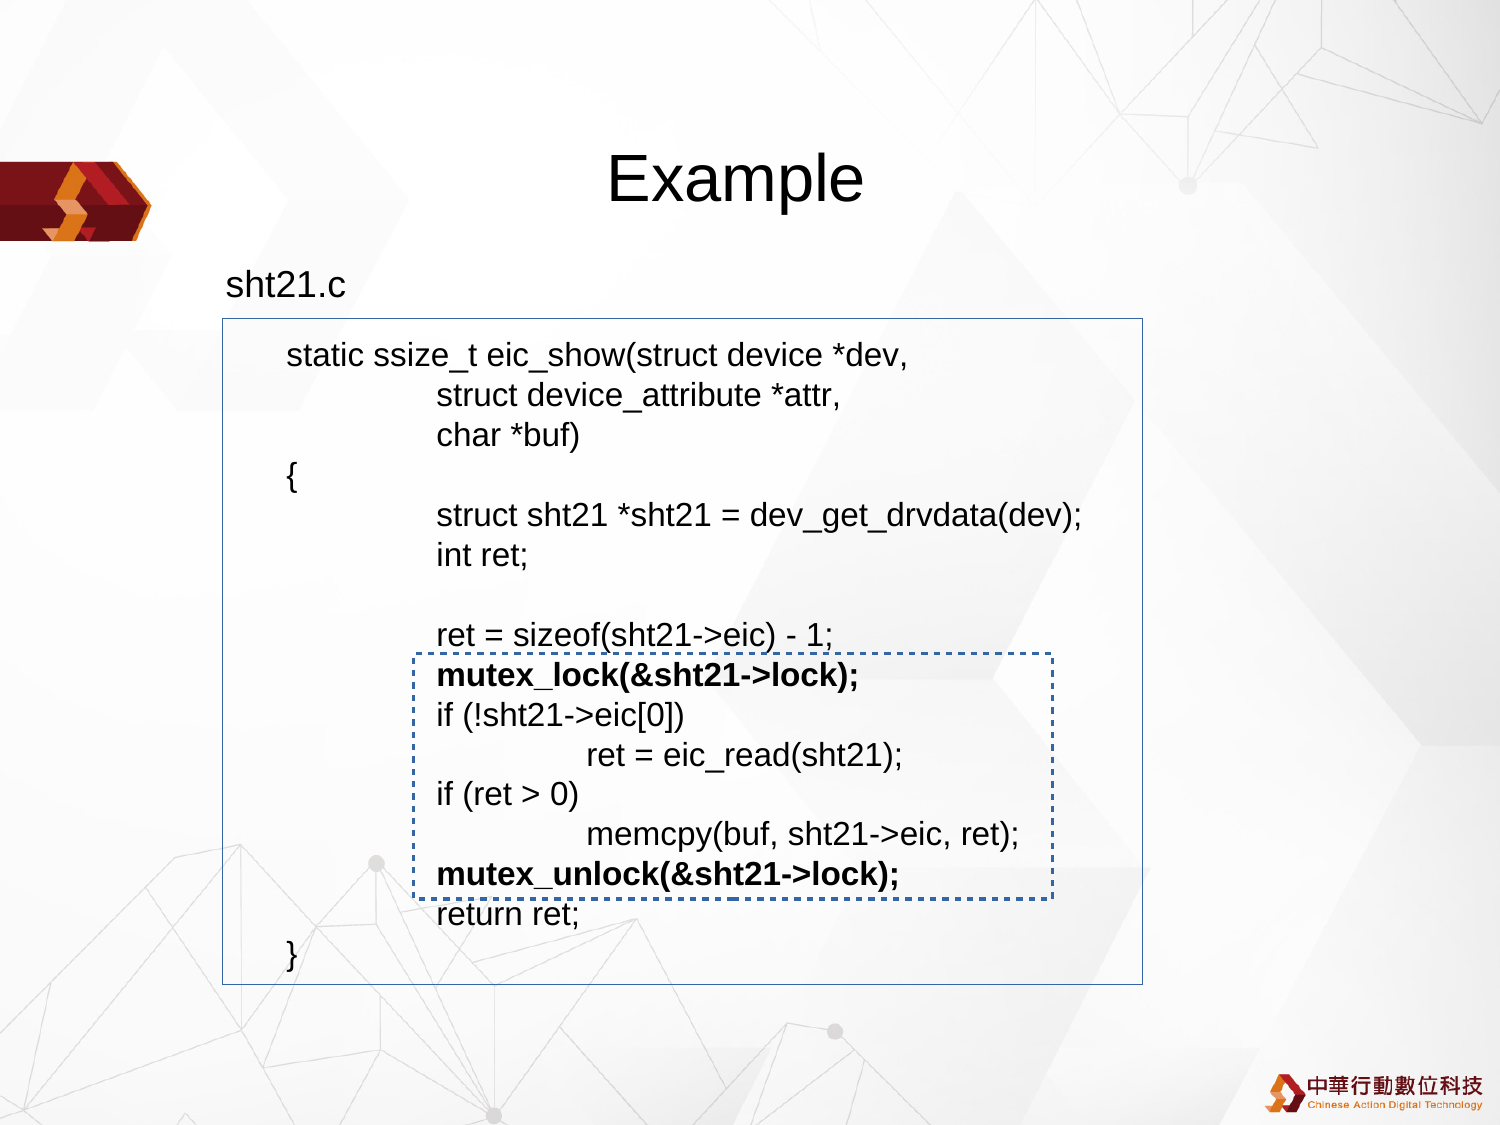

# Example
sht21.c
static ssize_t eic_show(struct device *dev,
	struct device_attribute *attr,
	char *buf)
{
	struct sht21 *sht21 = dev_get_drvdata(dev);
	int ret;
	ret = sizeof(sht21->eic) - 1;
	mutex_lock(&sht21->lock);
	if (!sht21->eic[0])
		ret = eic_read(sht21);
	if (ret > 0)
		memcpy(buf, sht21->eic, ret);
	mutex_unlock(&sht21->lock);
	return ret;
}